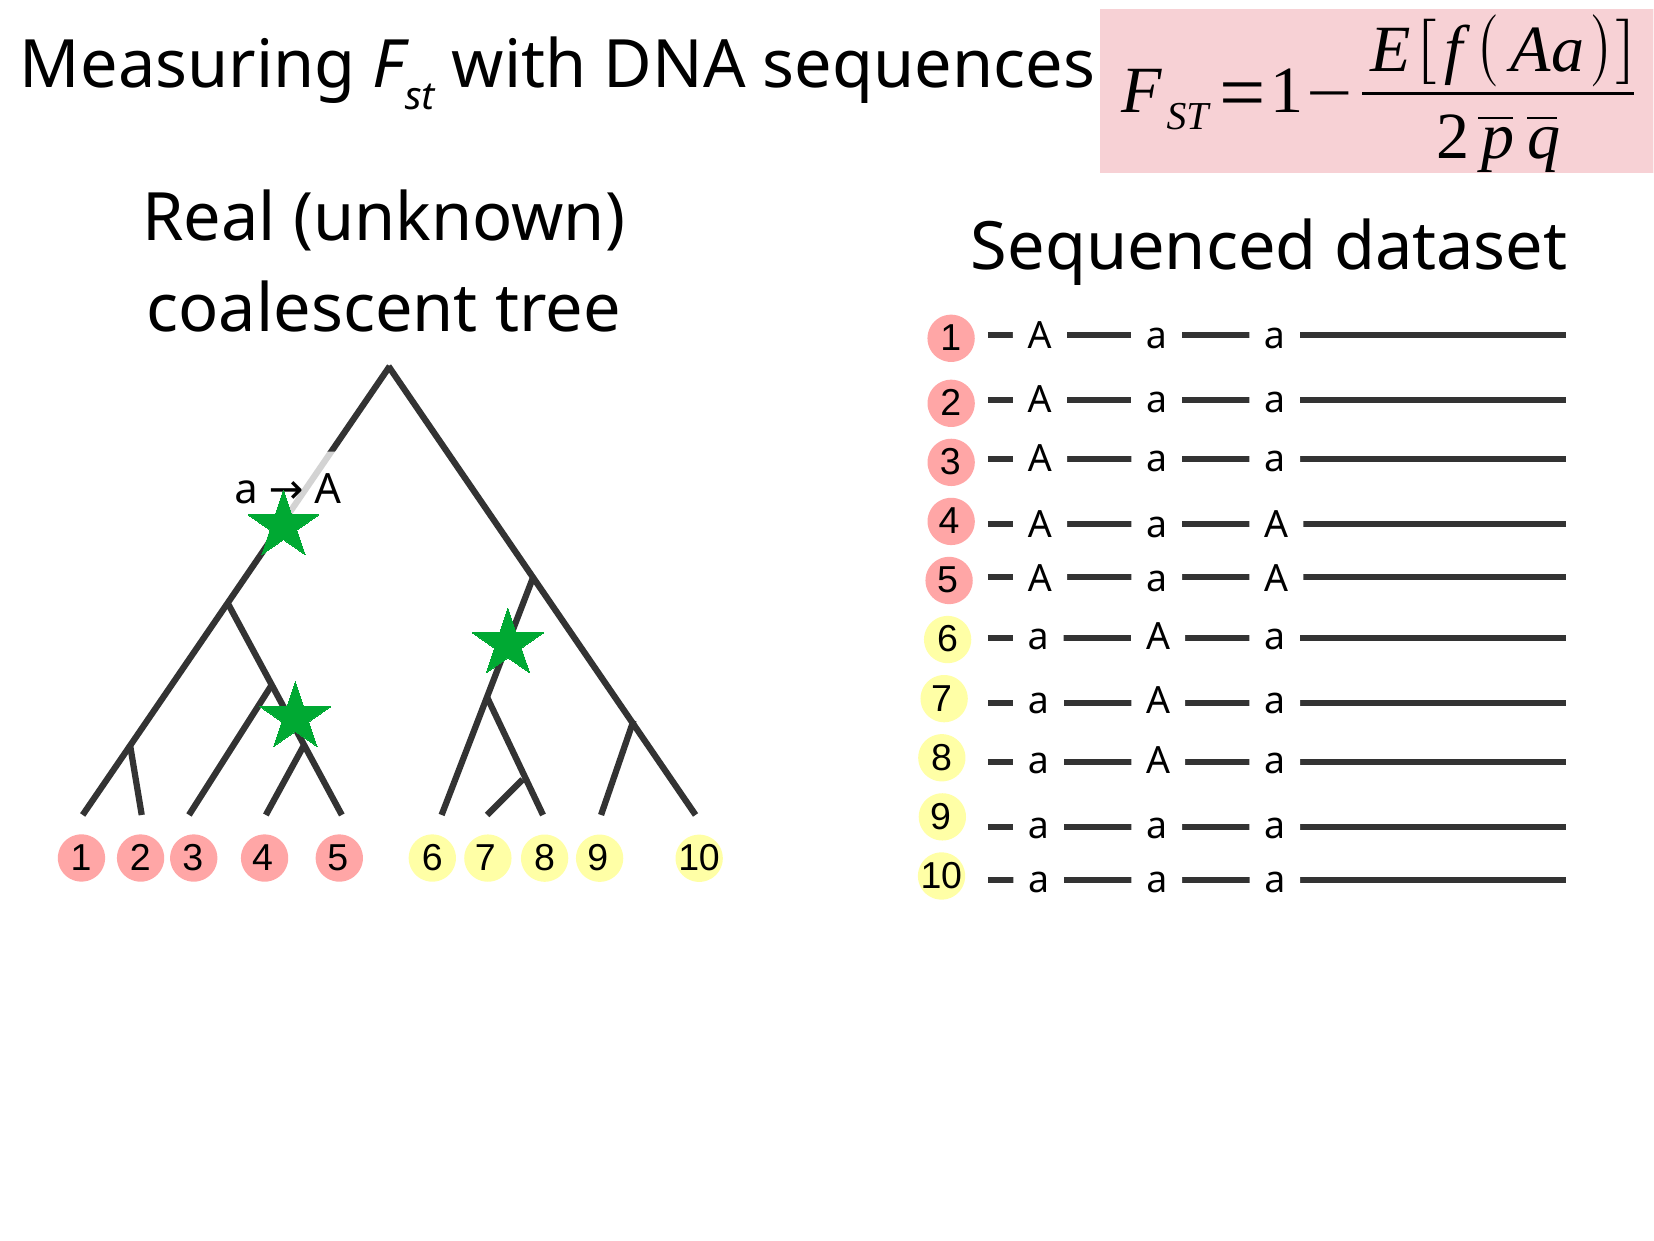

Measuring Fst with DNA sequences
Real (unknown)
coalescent tree
Sequenced dataset
A
a
a
1
A
a
a
2
A
a
a
3
a → A
A
a
A
4
A
a
A
5
a
A
a
6
a
A
a
7
a
A
a
8
9
a
a
a
1
2
3
4
5
6
7
8
9
10
a
a
a
10